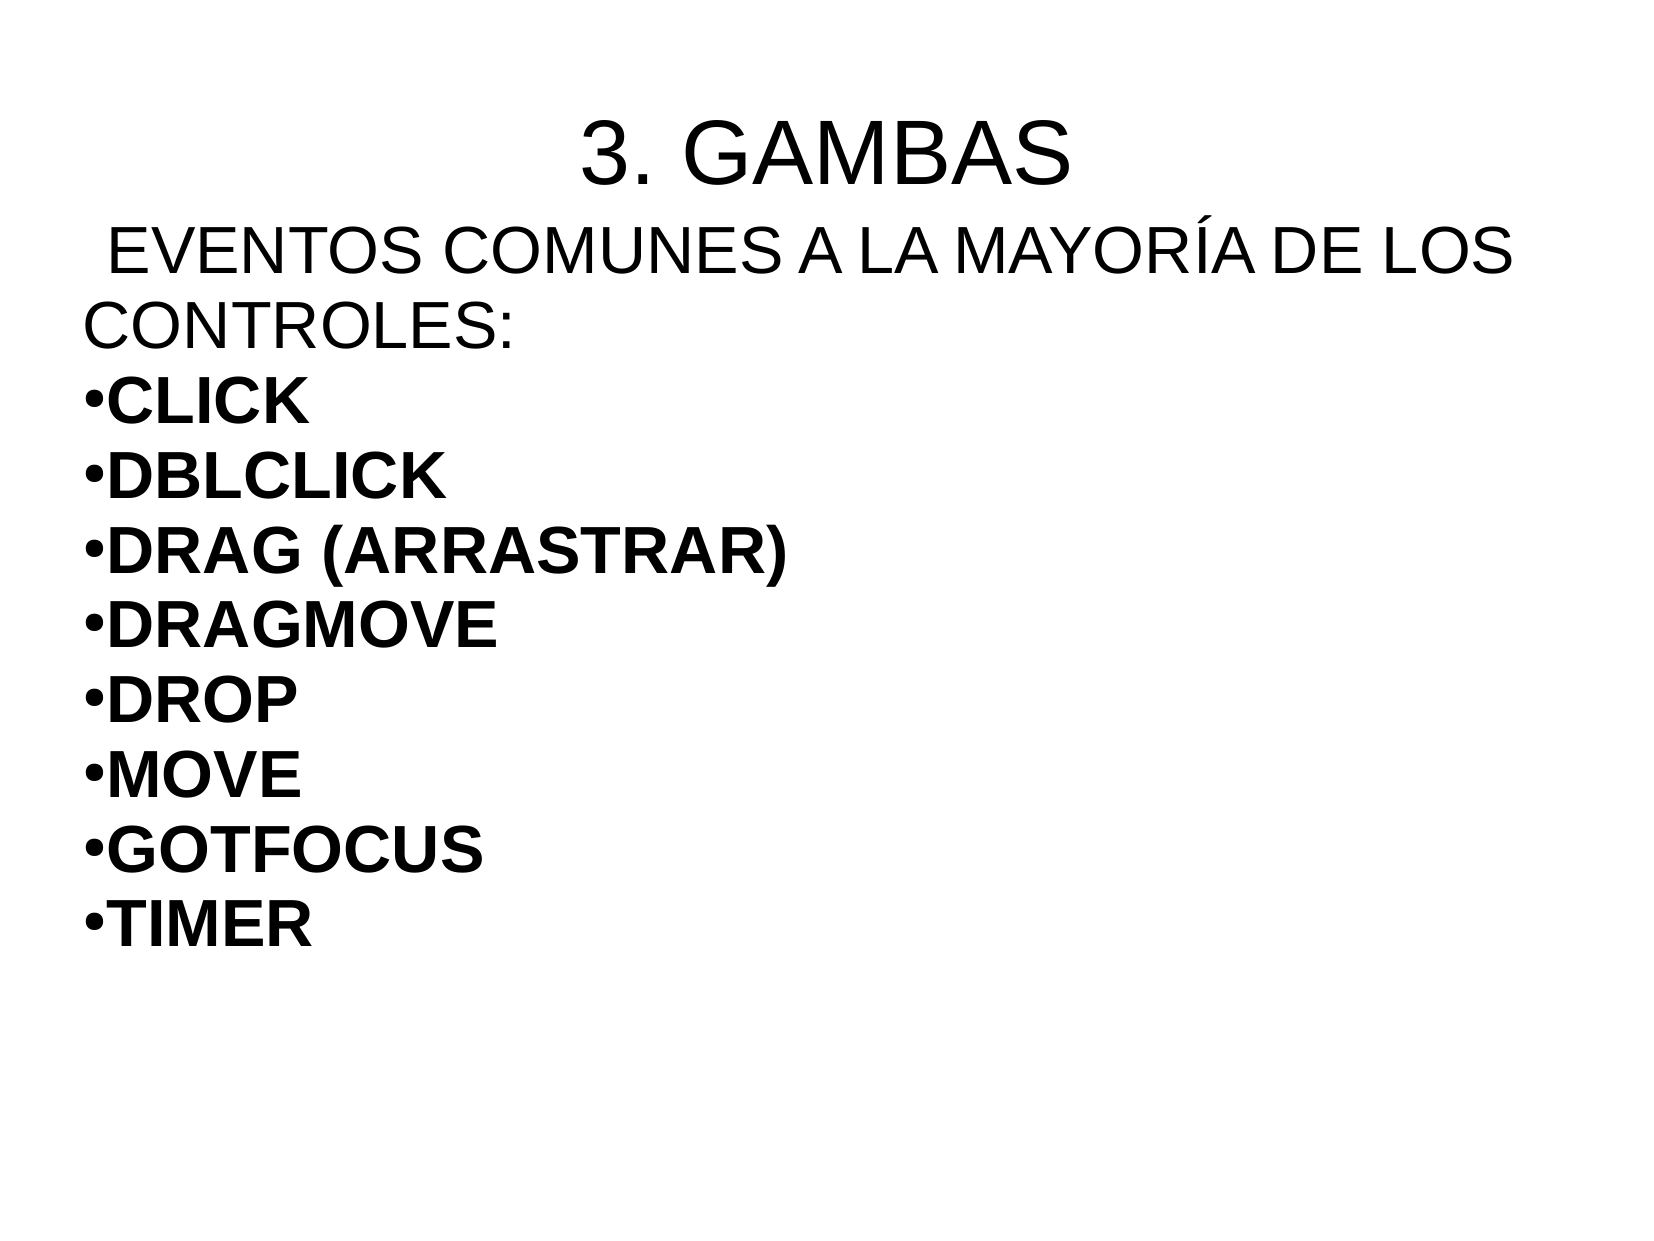

# 3. GAMBAS
EVENTOS COMUNES A LA MAYORÍA DE LOS CONTROLES:
CLICK
DBLCLICK
DRAG (ARRASTRAR)
DRAGMOVE
DROP
MOVE
GOTFOCUS
TIMER